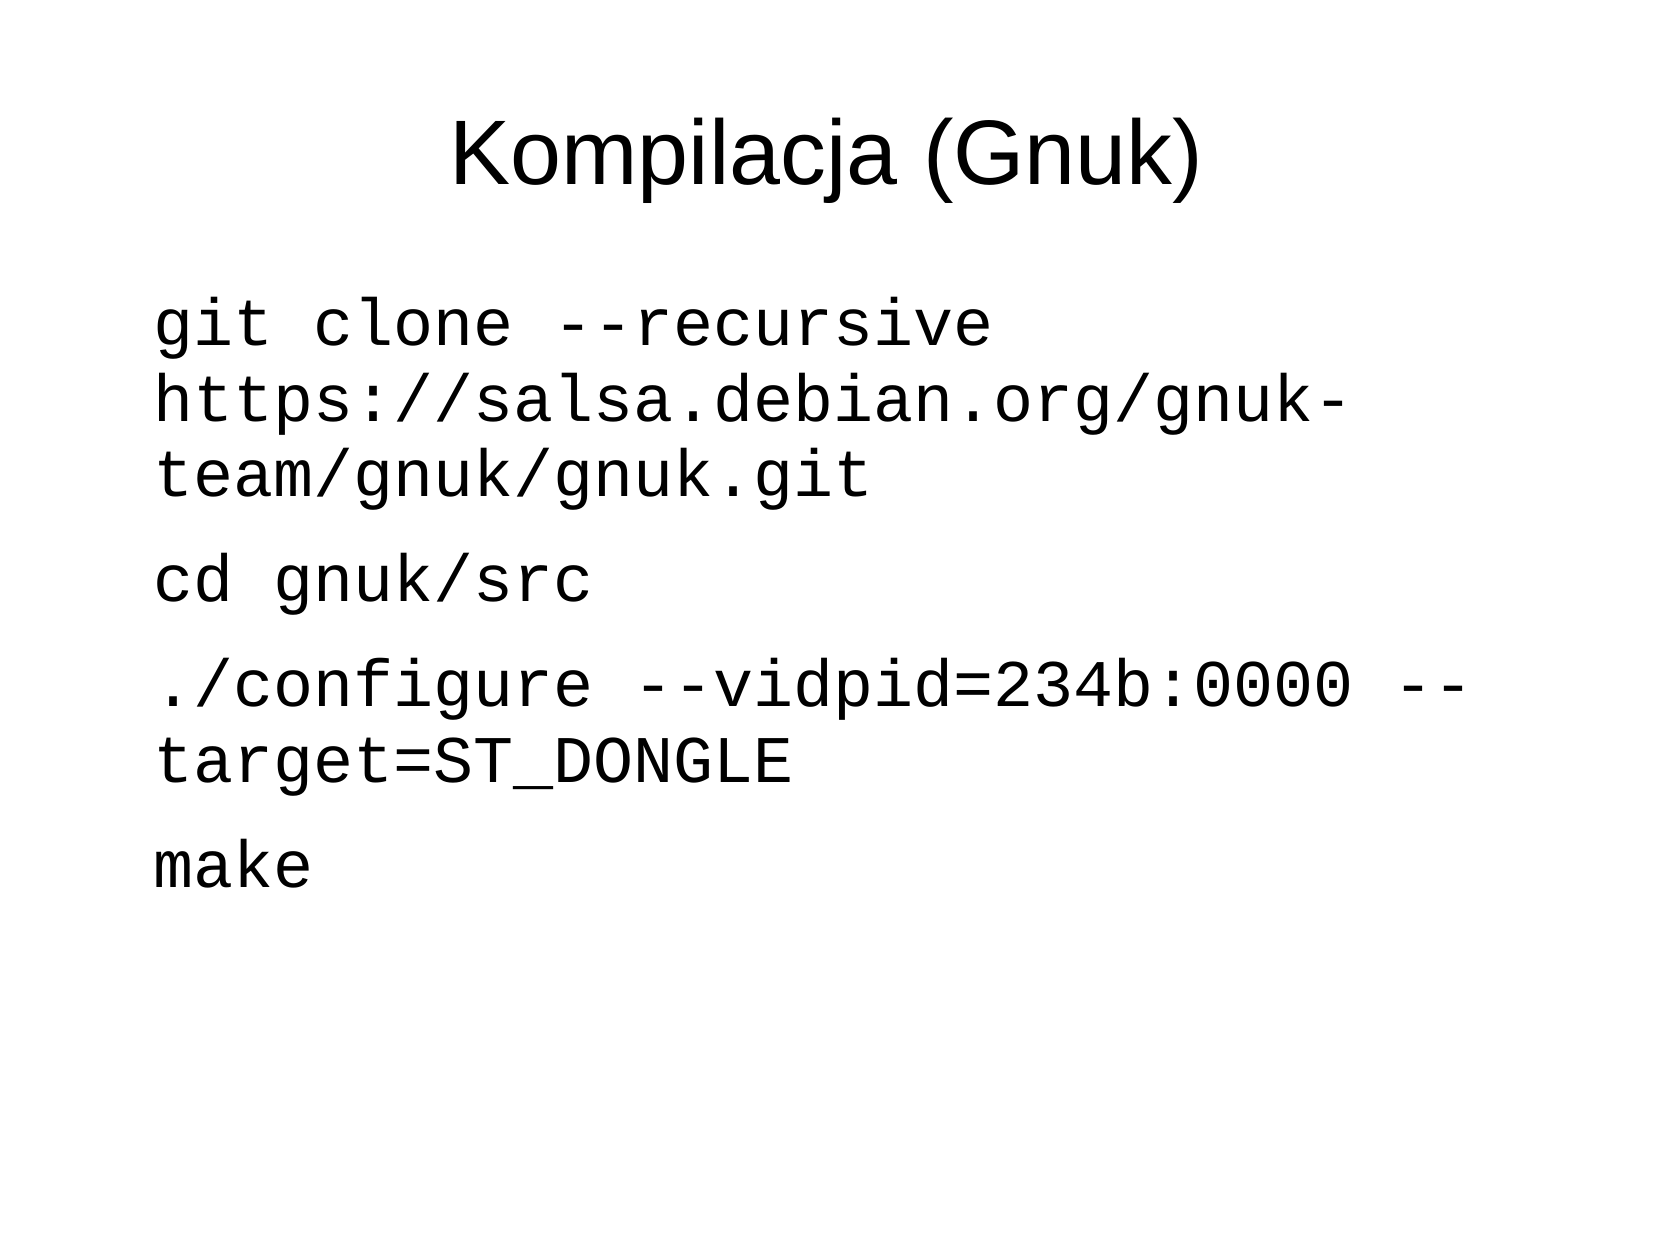

# Kompilacja (Gnuk)
git clone --recursive https://salsa.debian.org/gnuk-team/gnuk/gnuk.git
cd gnuk/src
./configure --vidpid=234b:0000 --target=ST_DONGLE
make